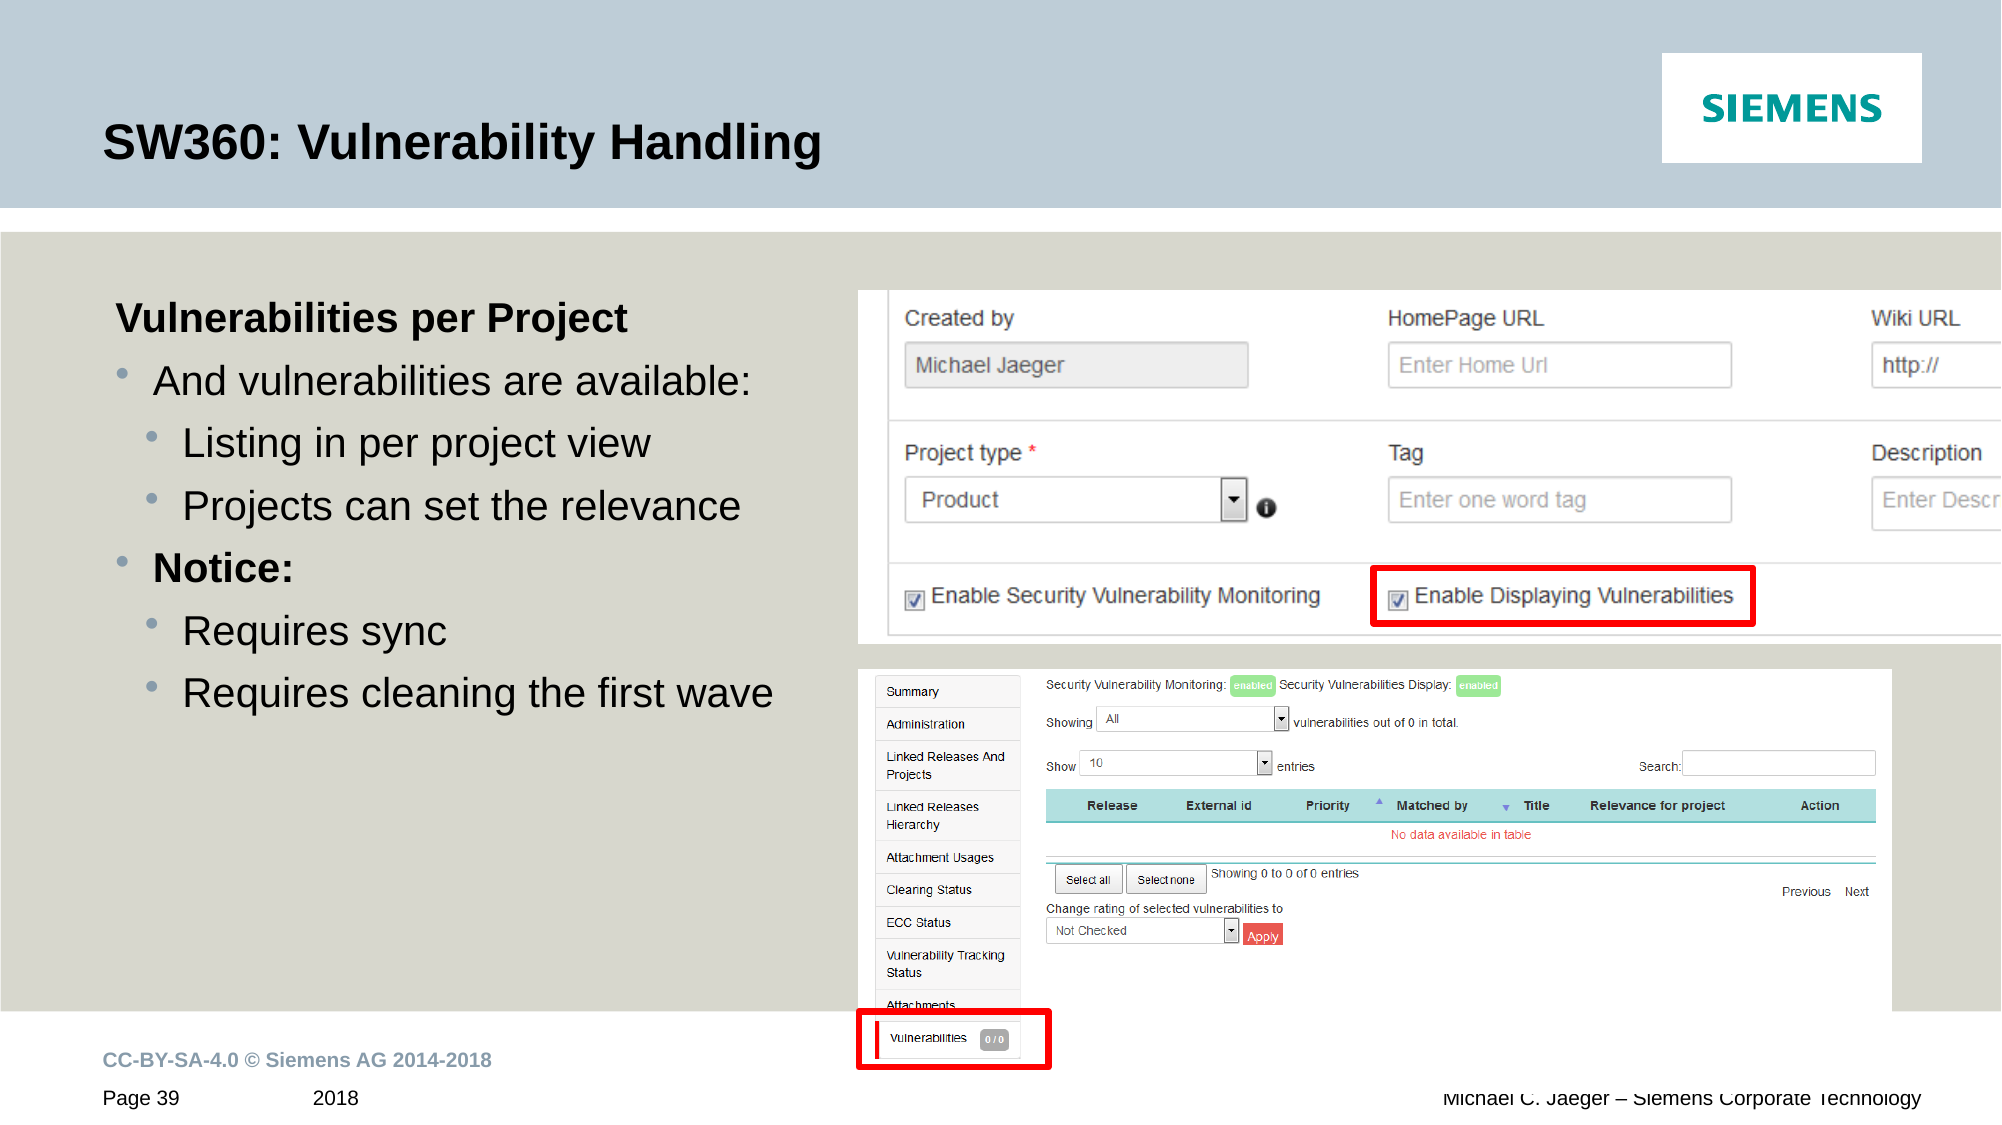

# SW360: Vulnerability Handling
Vulnerabilities per Project
And vulnerabilities are available:
Listing in per project view
Projects can set the relevance
Notice:
Requires sync
Requires cleaning the first wave